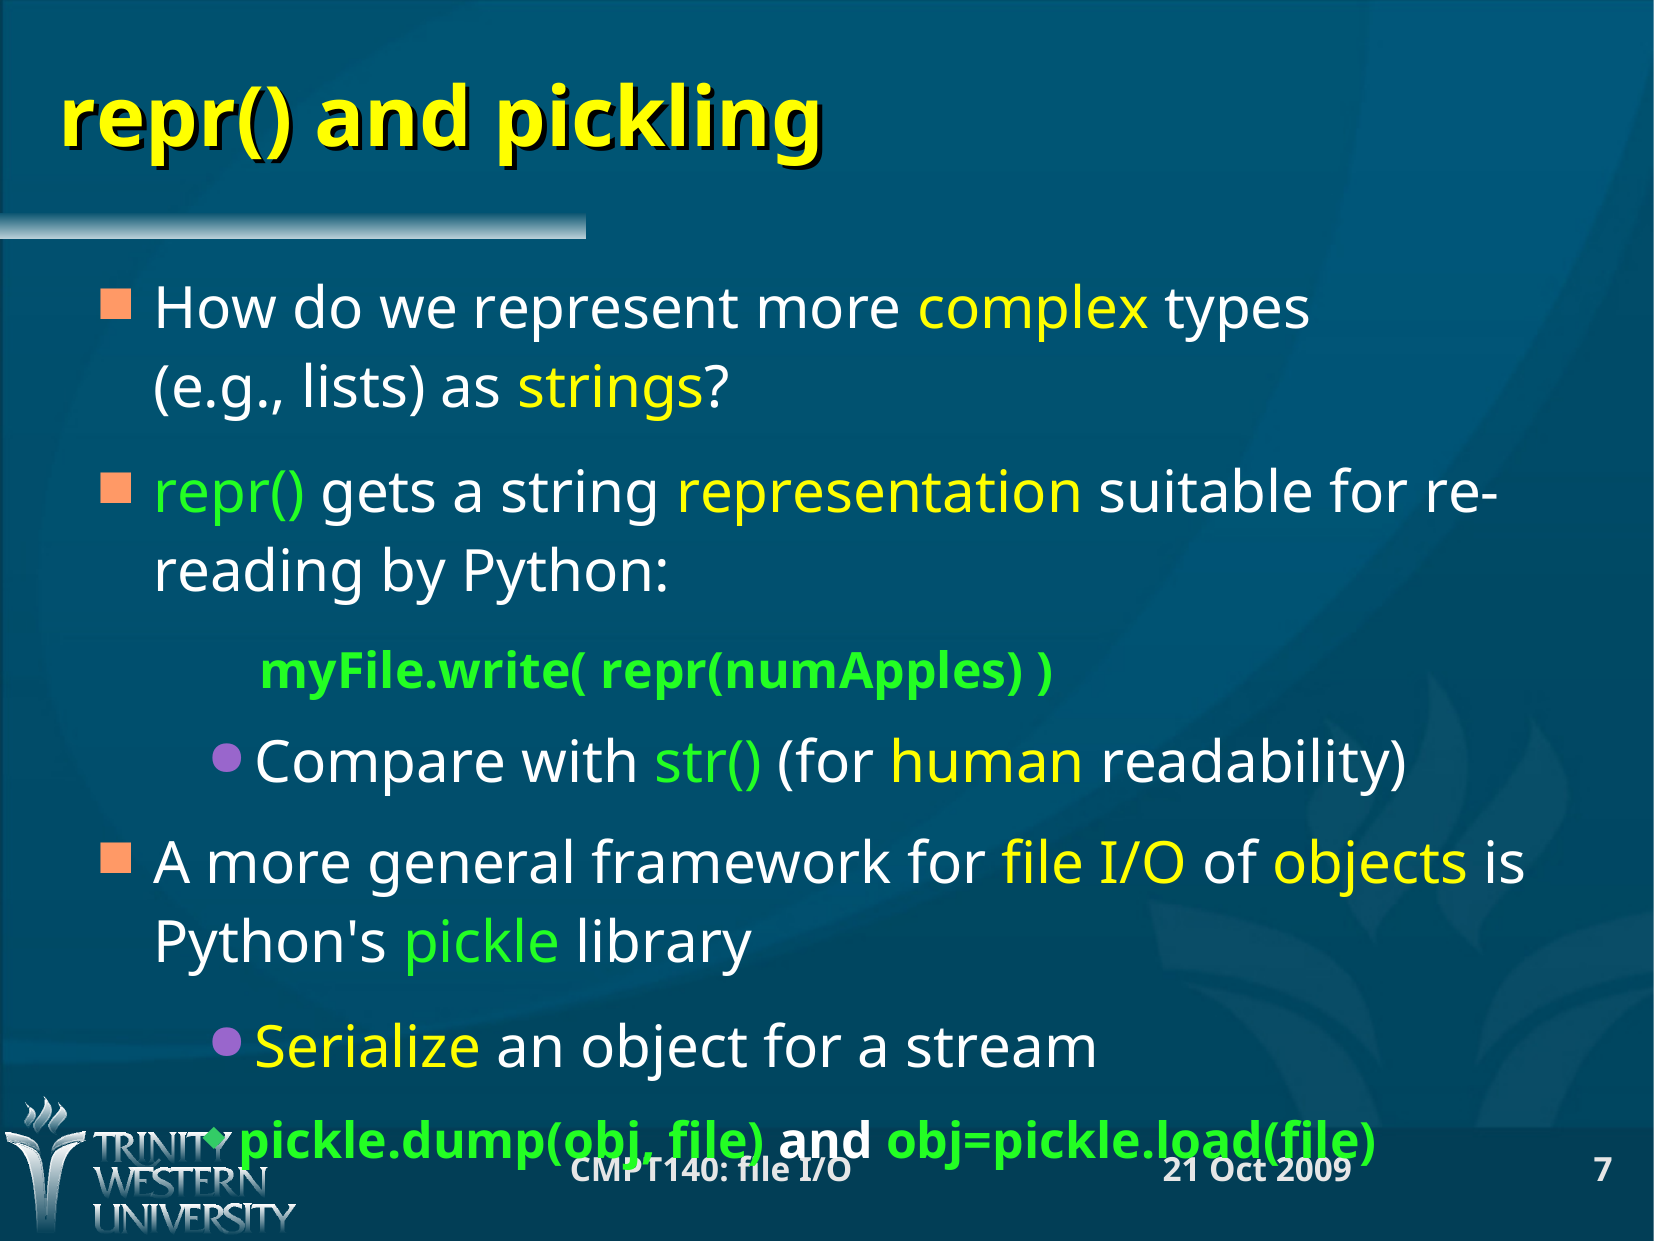

# repr() and pickling
How do we represent more complex types
(e.g., lists) as strings?
repr() gets a string representation suitable for re-reading by Python:
myFile.write( repr(numApples) )
Compare with str() (for human readability)
A more general framework for file I/O of objects is Python's pickle library
Serialize an object for a stream
pickle.dump(obj, file) and obj=pickle.load(file)
CMPT140: file I/O
21 Oct 2009
7